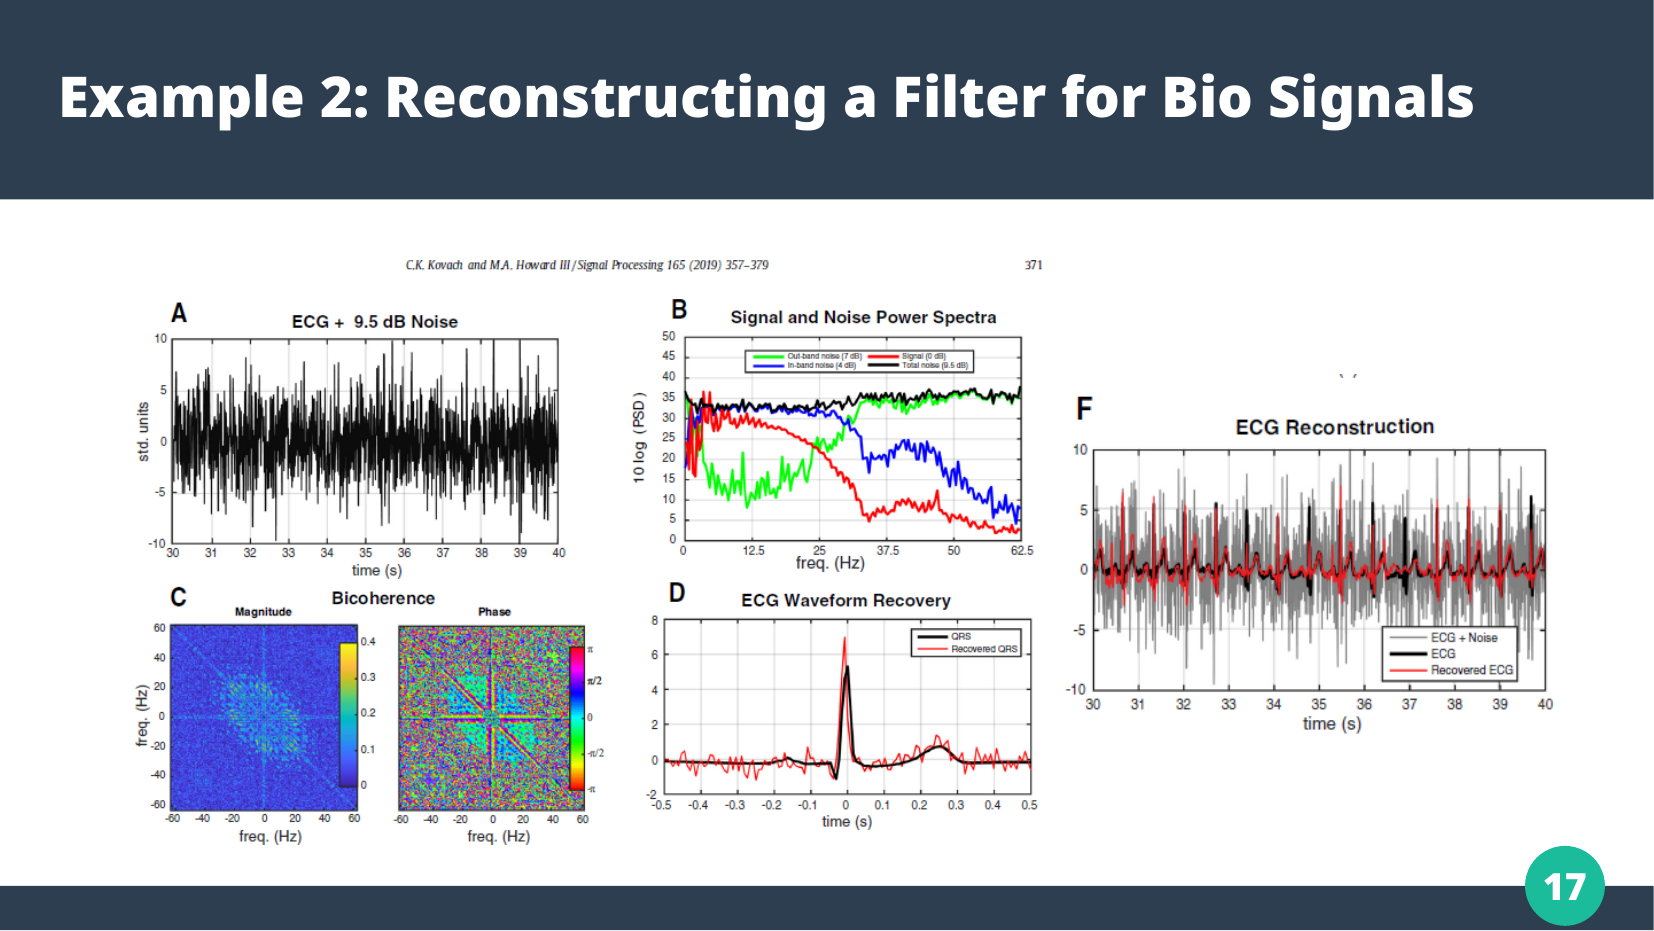

# Example 2: Reconstructing a Filter for Bio Signals